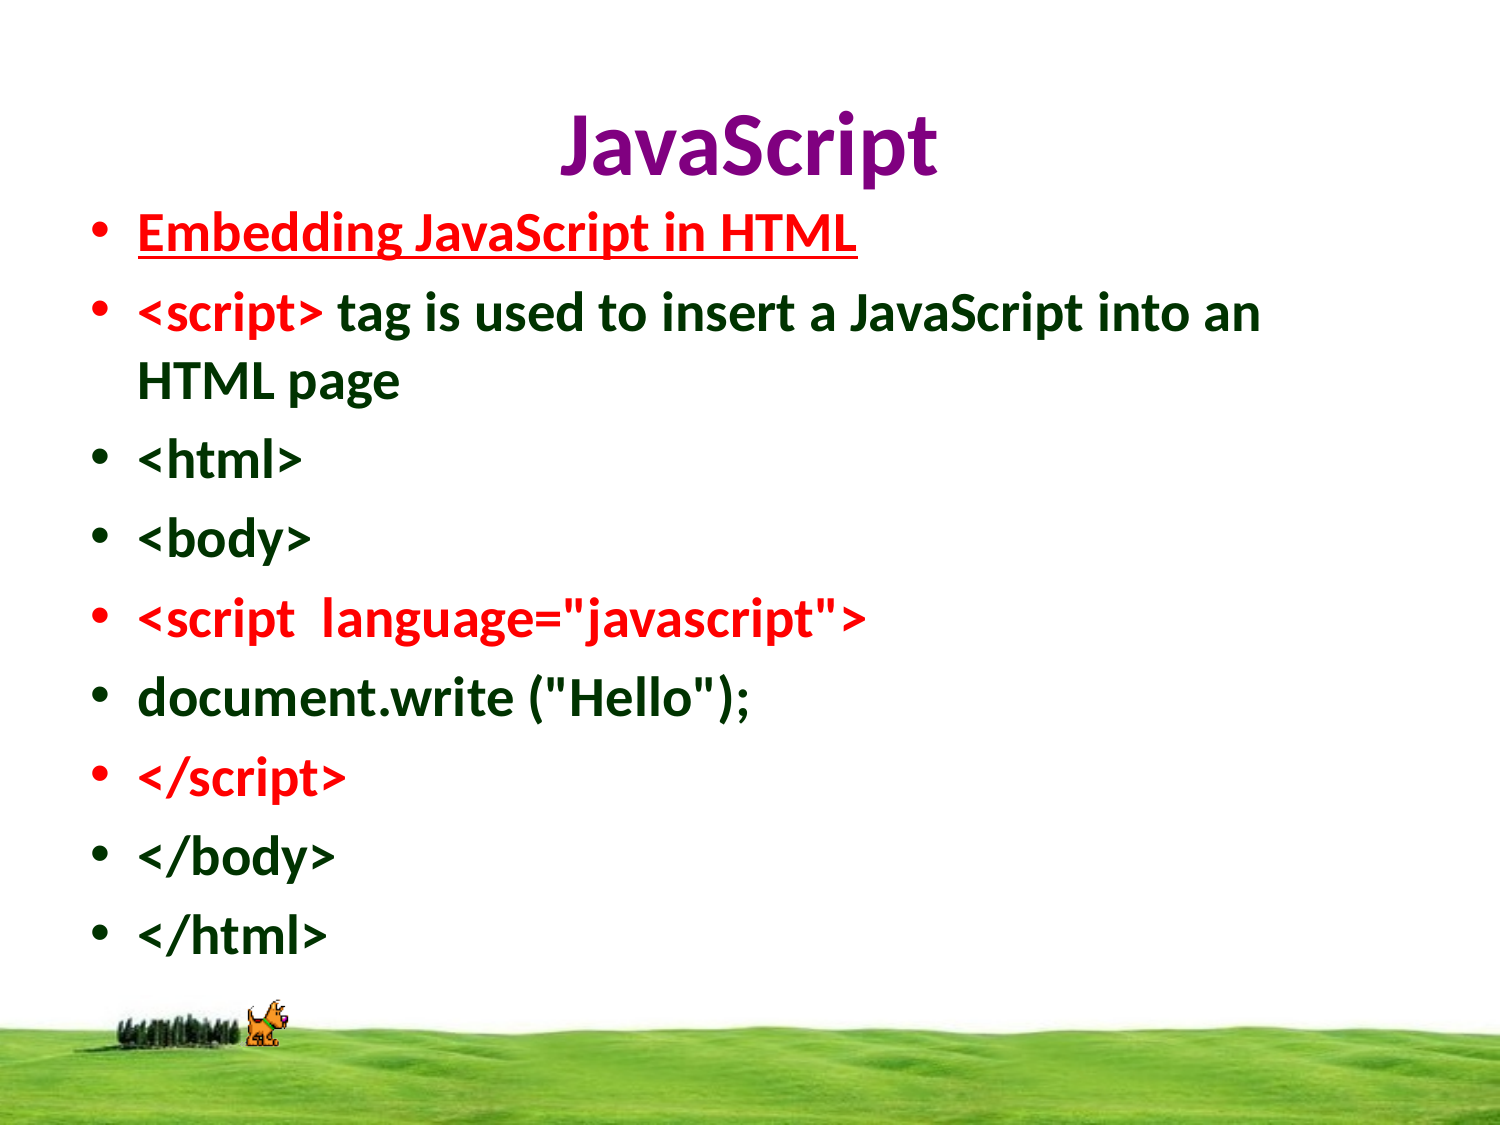

# JavaScript
Embedding JavaScript in HTML
<script> tag is used to insert a JavaScript into an HTML page
<html>
<body>
<script language="javascript">
document.write ("Hello");
</script>
</body>
</html>